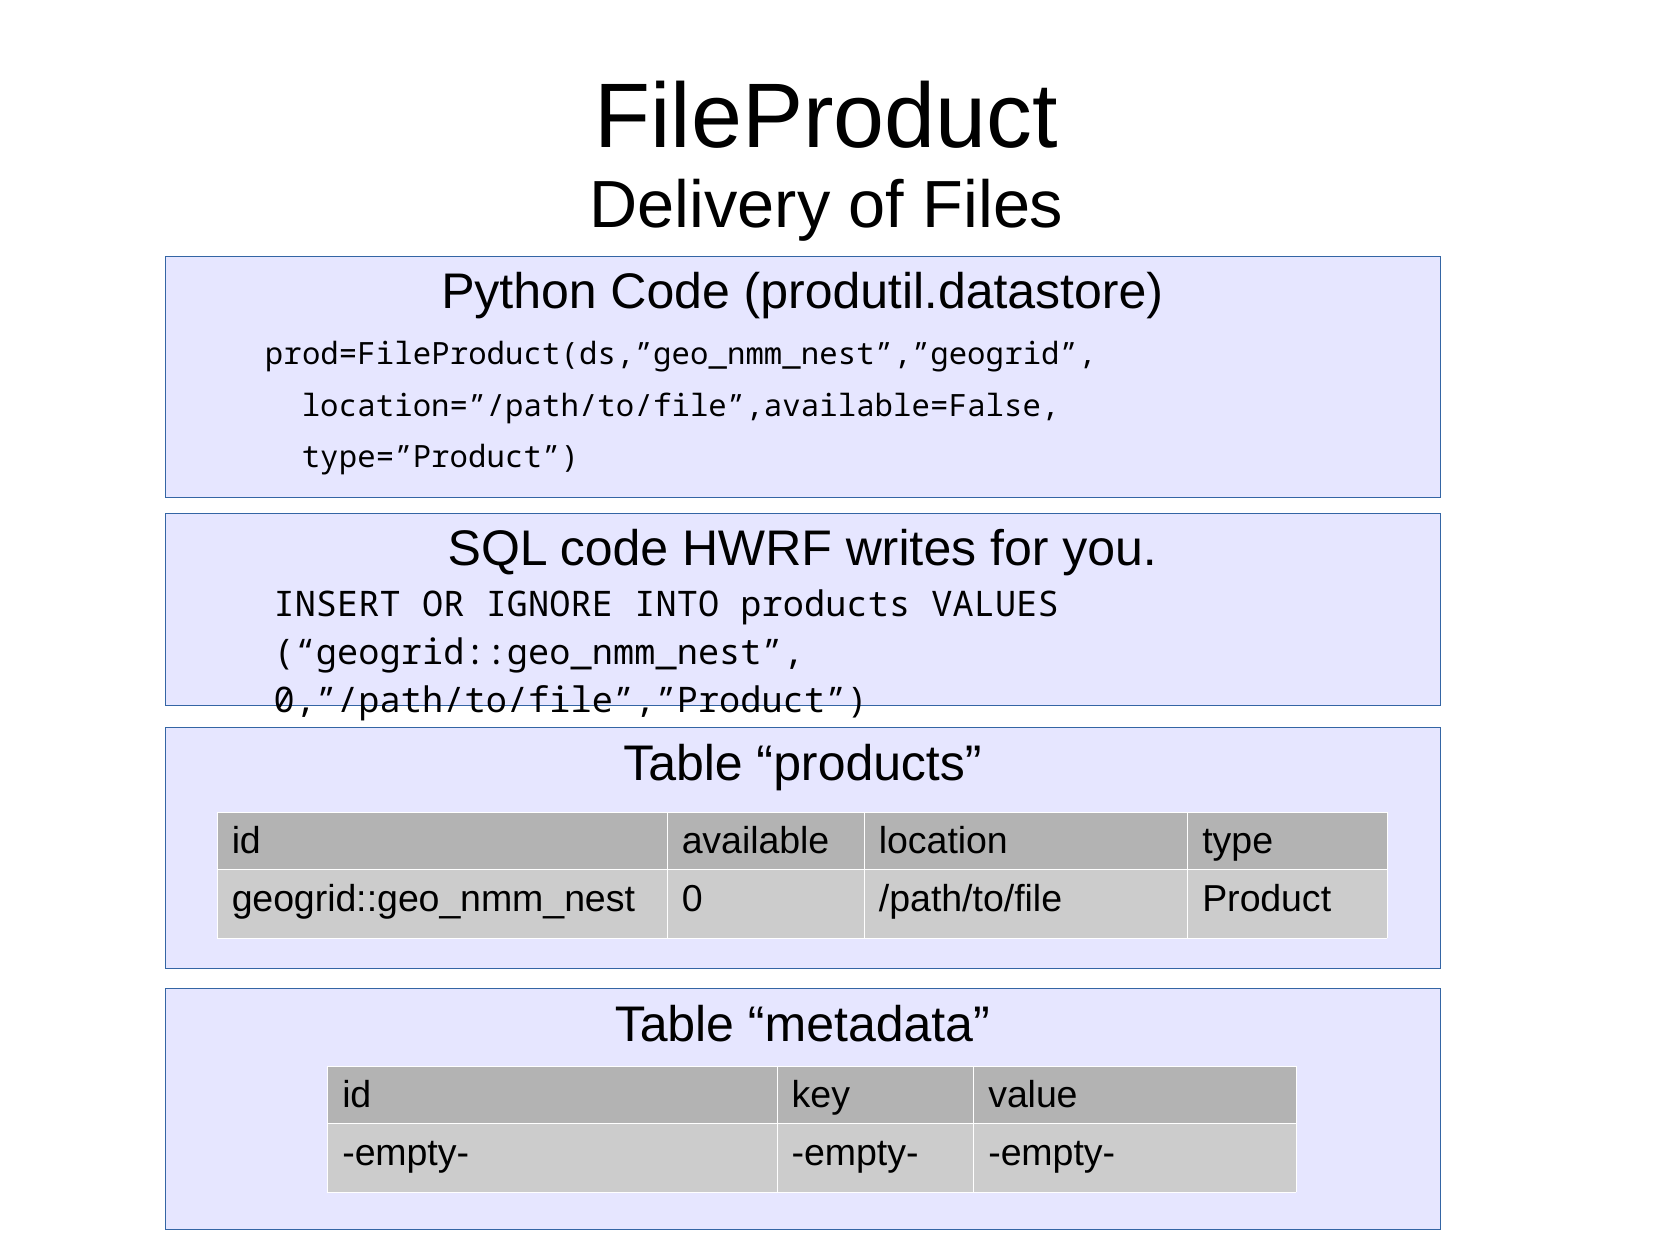

# FileProduct Delivery of Files
Python Code (produtil.datastore)
prod=FileProduct(ds,”geo_nmm_nest”,”geogrid”,
 location=”/path/to/file”,available=False,
 type=”Product”)
SQL code HWRF writes for you.
INSERT OR IGNORE INTO products VALUES (“geogrid::geo_nmm_nest”, 0,”/path/to/file”,”Product”)
Table “products”
| id | available | location | type |
| --- | --- | --- | --- |
| geogrid::geo\_nmm\_nest | 0 | /path/to/file | Product |
Table “metadata”
| id | key | value |
| --- | --- | --- |
| -empty- | -empty- | -empty- |